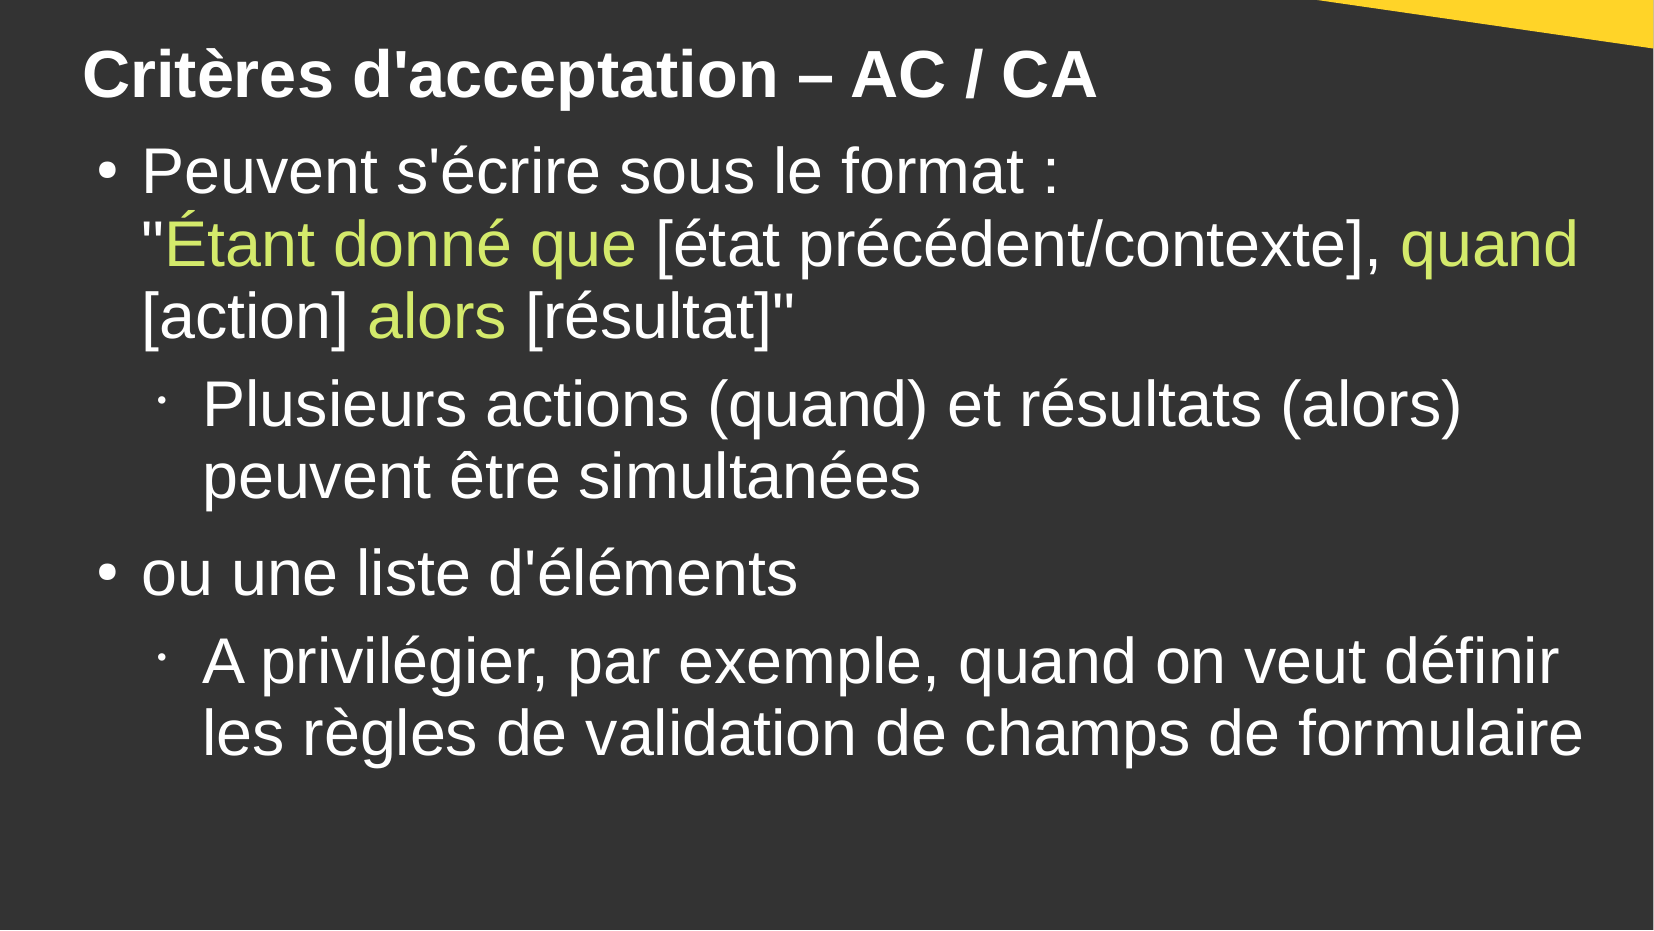

# Critères d'acceptation – AC / CA
Peuvent s'écrire sous le format :
"Étant donné que [état précédent/contexte], quand [action] alors [résultat]"
Plusieurs actions (quand) et résultats (alors) peuvent être simultanées
ou une liste d'éléments
A privilégier, par exemple, quand on veut définir les règles de validation de champs de formulaire